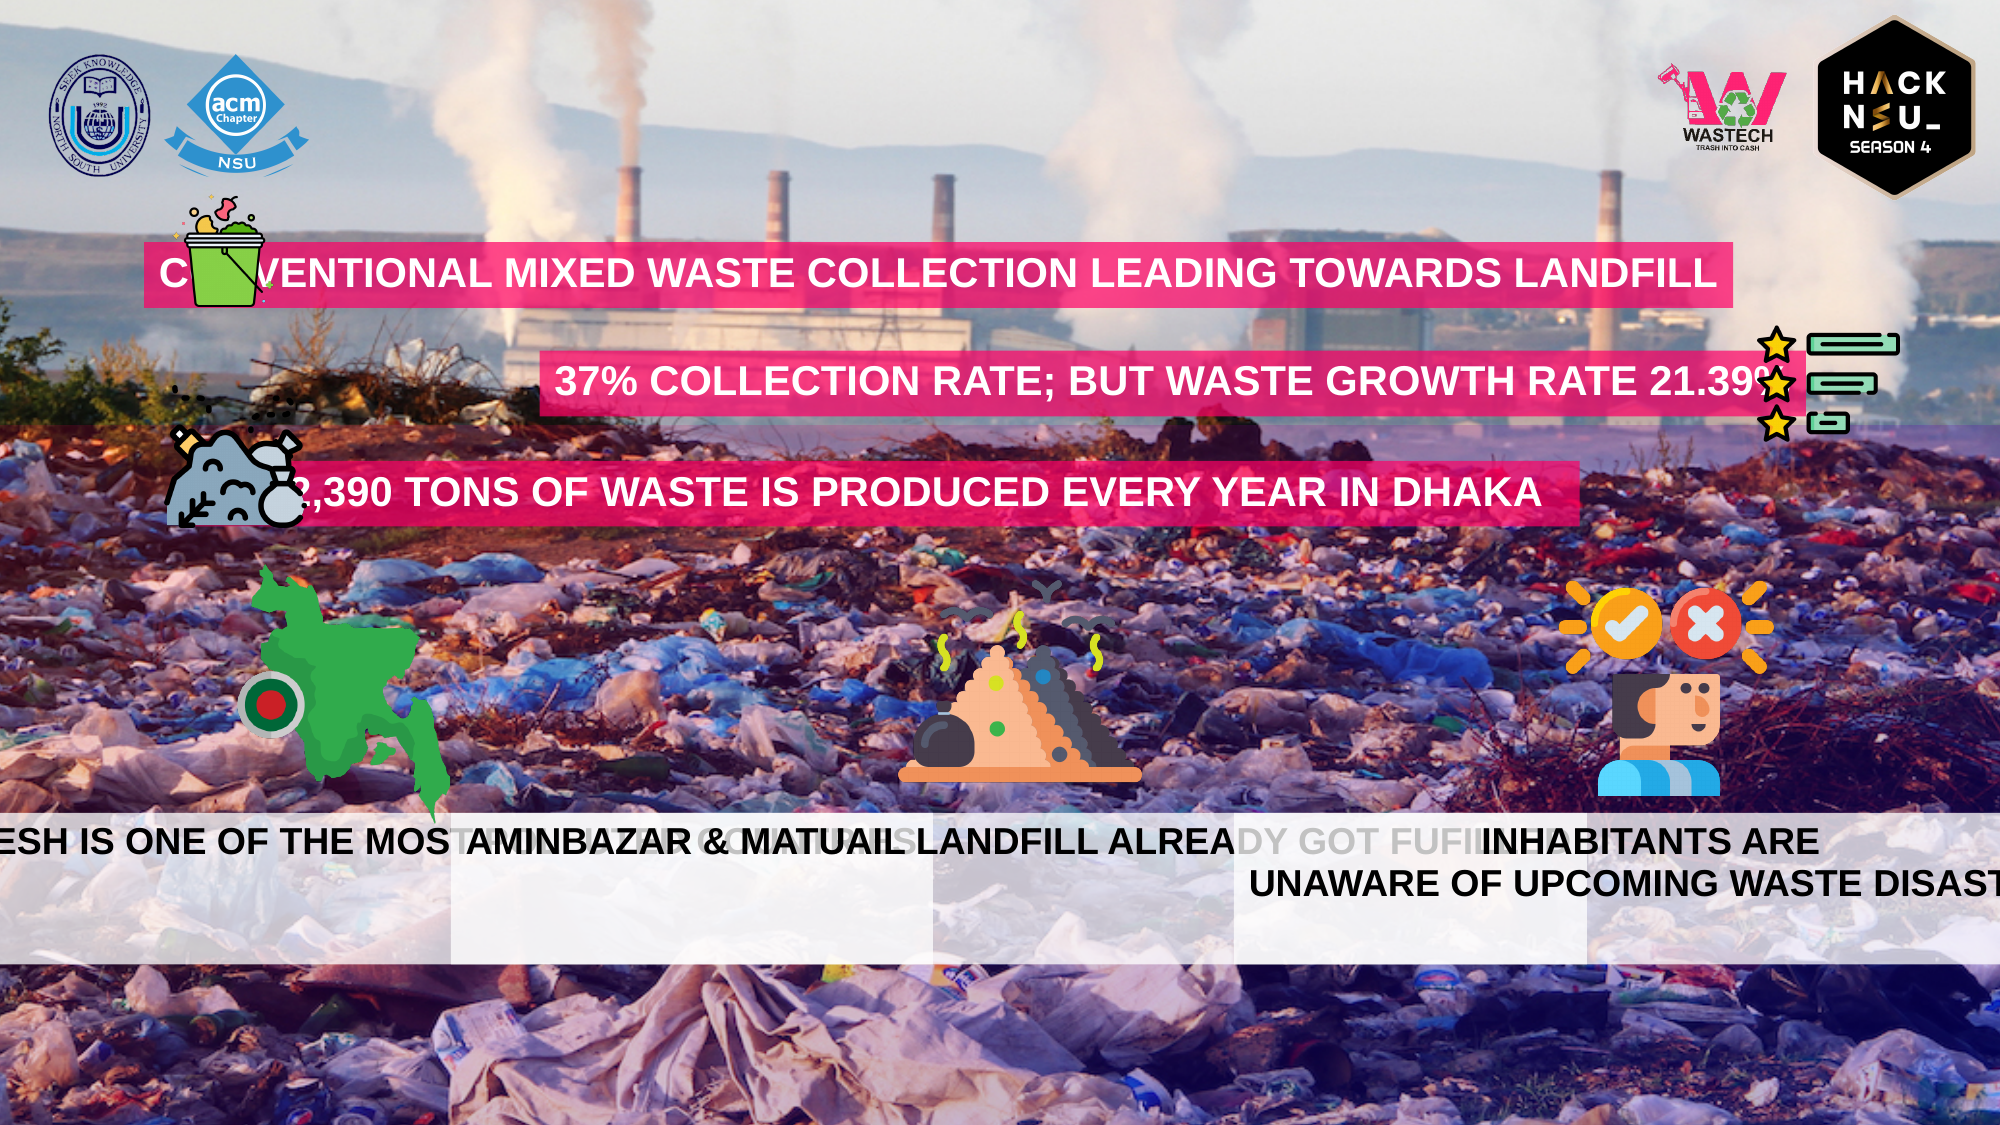

CONVENTIONAL MIXED WASTE COLLECTION LEADING TOWARDS LANDFILL
37% COLLECTION RATE; BUT WASTE GROWTH RATE 21.39%
8,52,390 TONS OF WASTE IS PRODUCED EVERY YEAR IN DHAKA
BANGLADESH IS ONE OF THE MOST POLLUTED COUNTRIES
AMINBAZAR & MATUAIL LANDFILL ALREADY GOT FUFILLED
INHABITANTS ARE
UNAWARE OF UPCOMING WASTE DISASTER